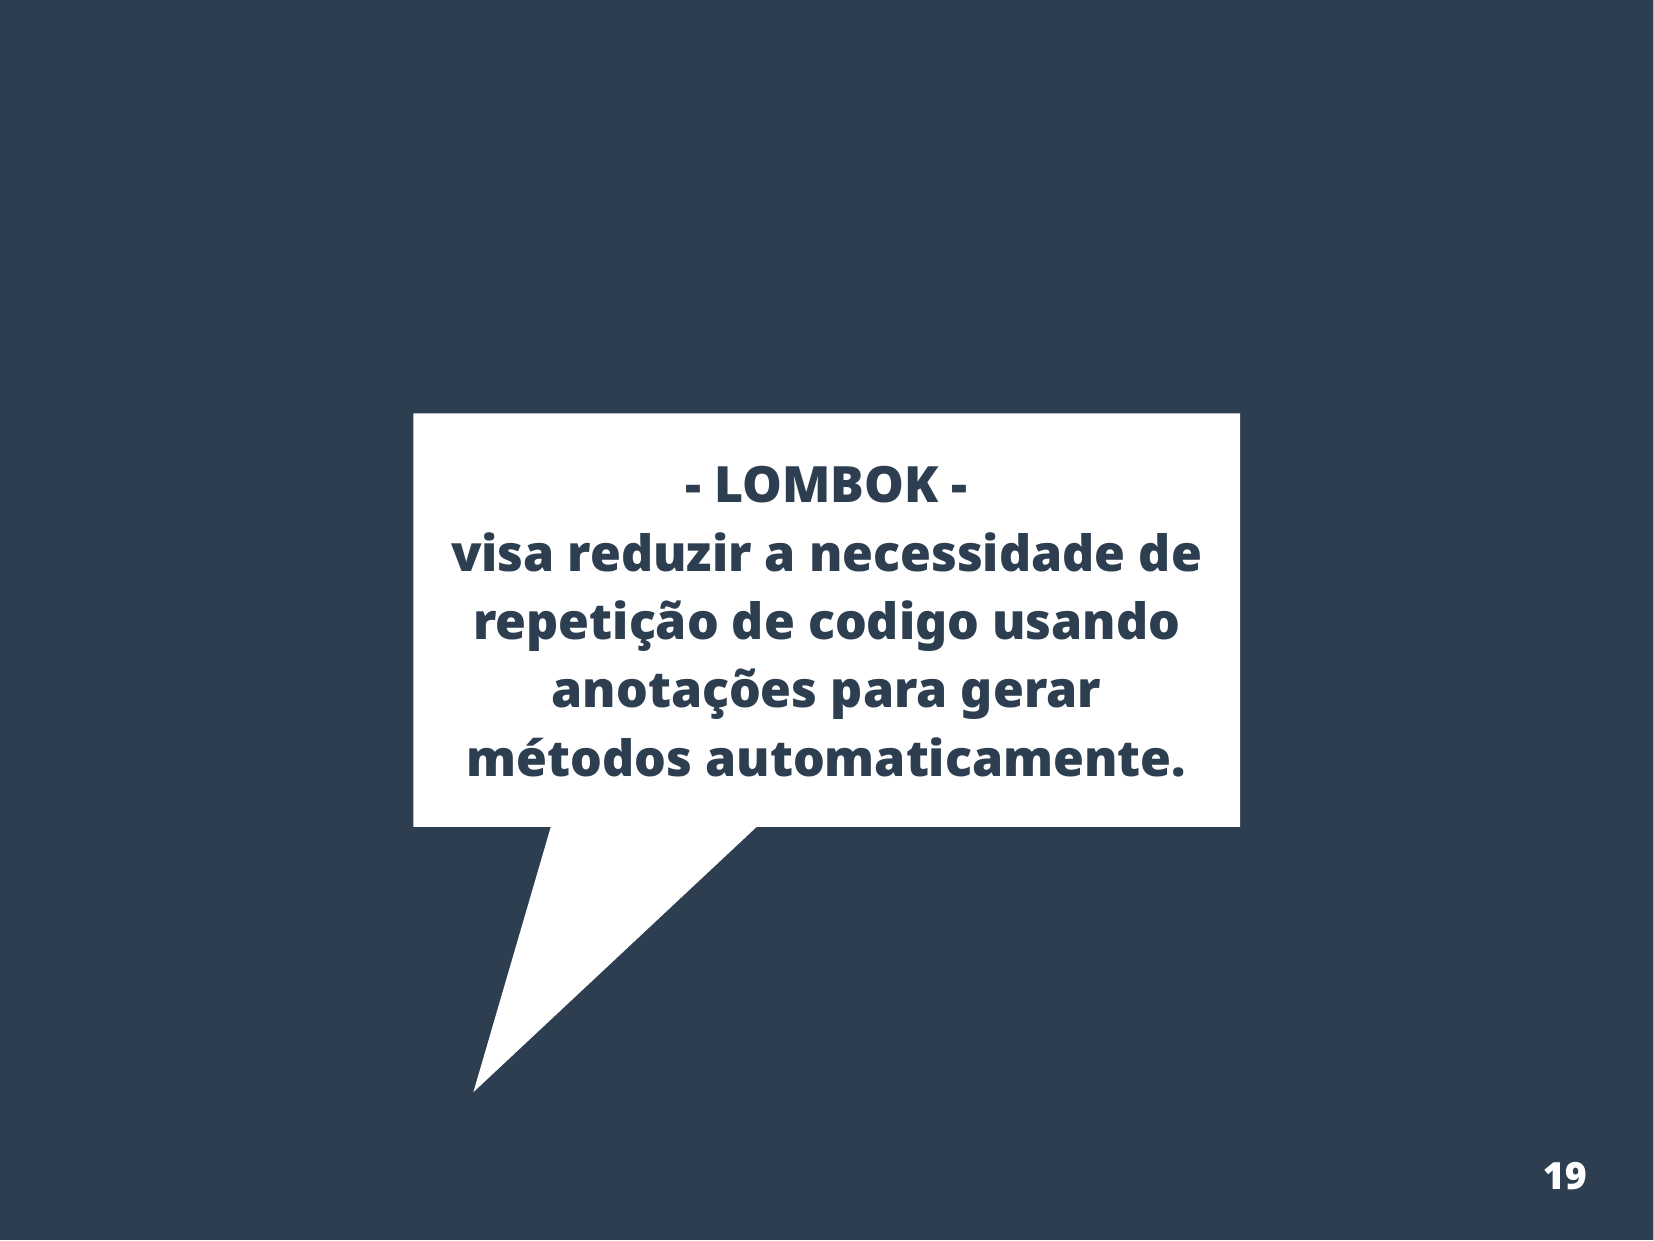

# - LOMBOK - visa reduzir a necessidade de repetição de codigo usando anotações para gerar métodos automaticamente.
19